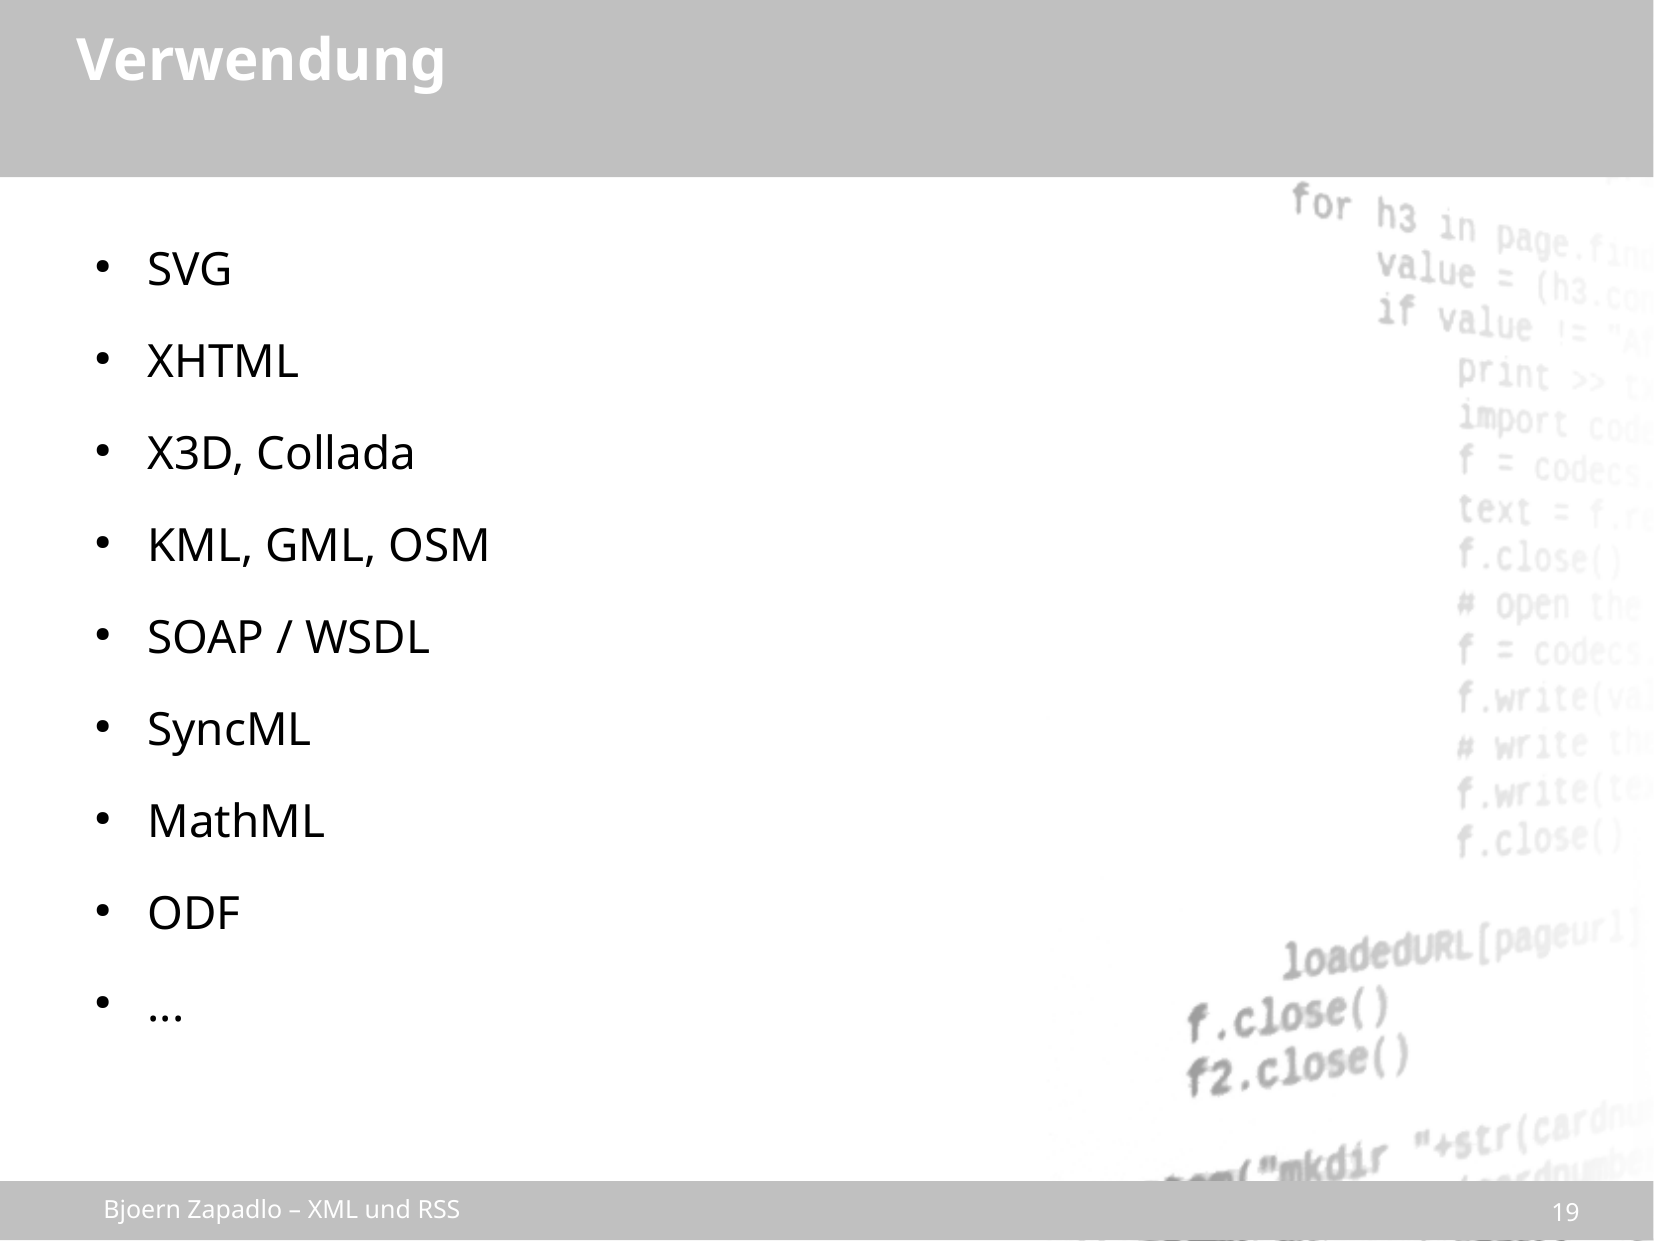

# Verwendung
SVG
XHTML
X3D, Collada
KML, GML, OSM
SOAP / WSDL
SyncML
MathML
ODF
...